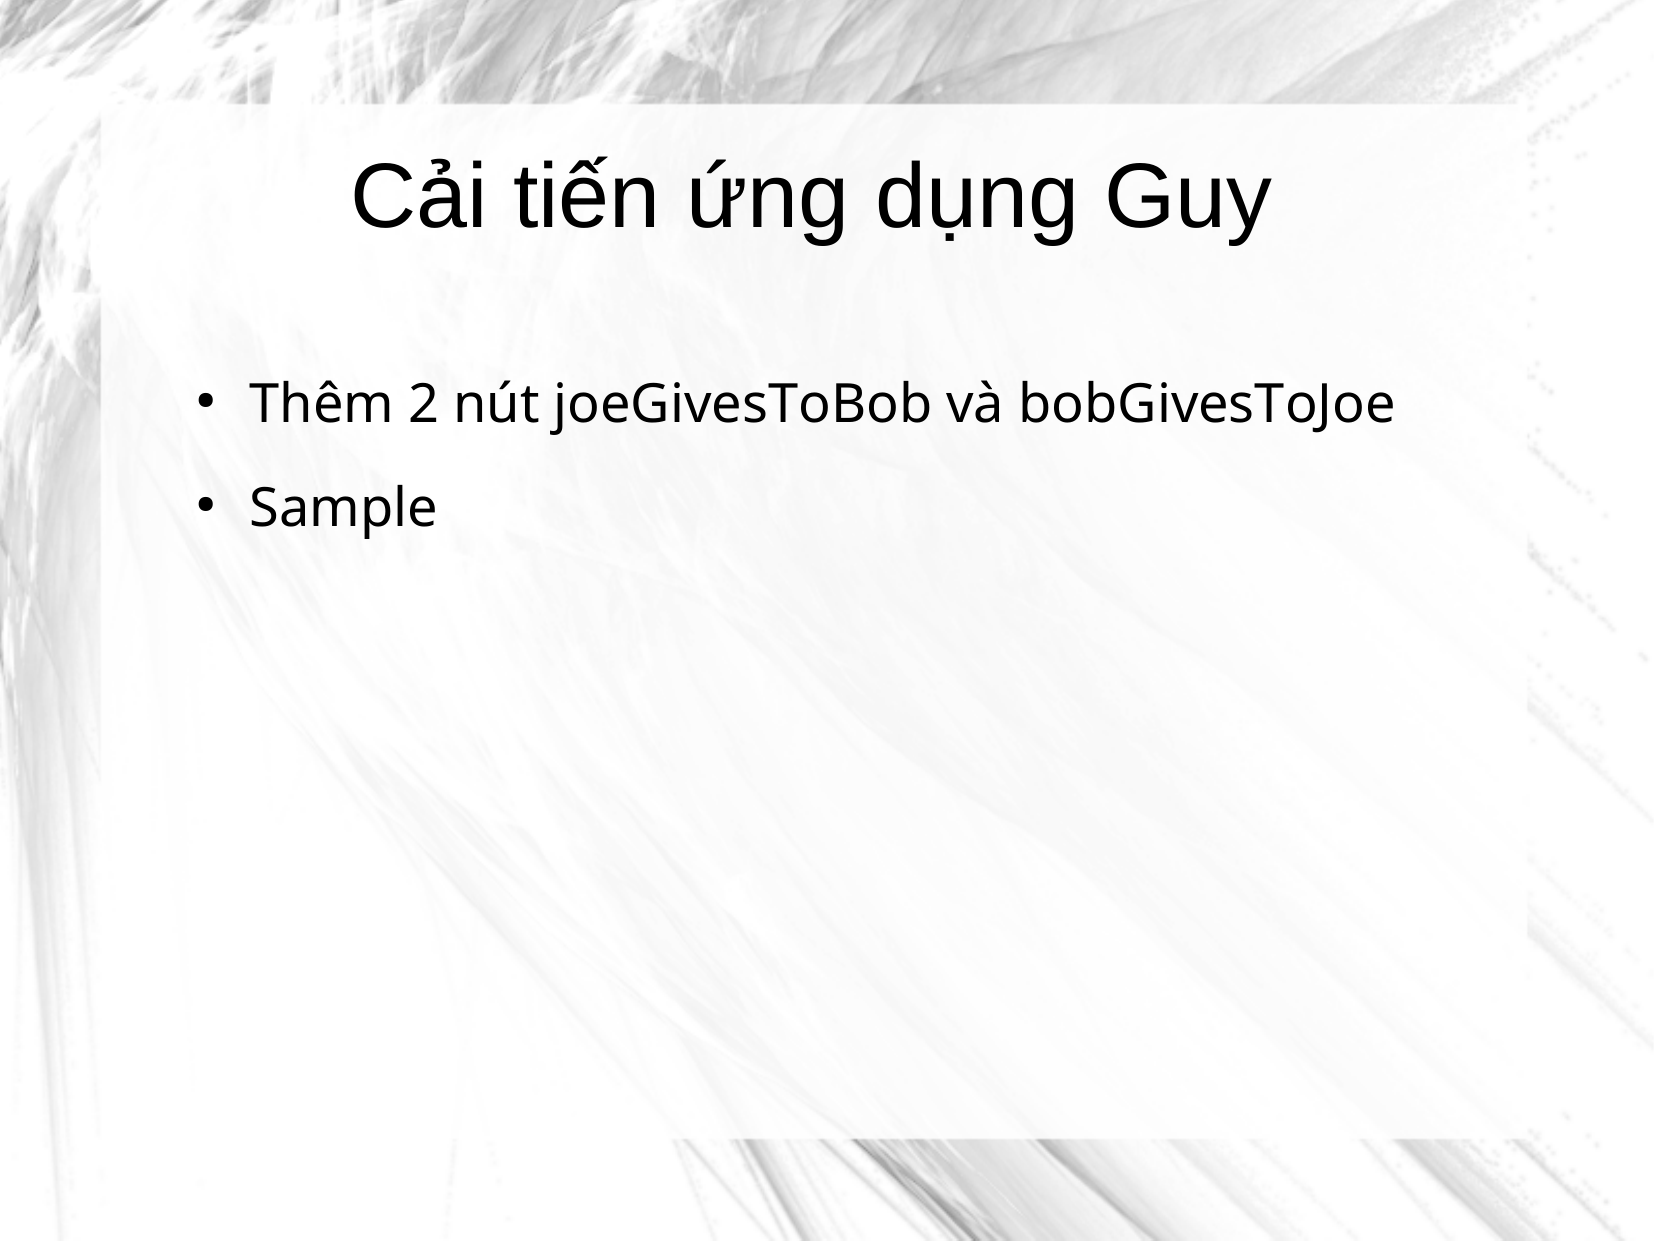

# Cải tiến ứng dụng Guy
Thêm 2 nút joeGivesToBob và bobGivesToJoe
Sample